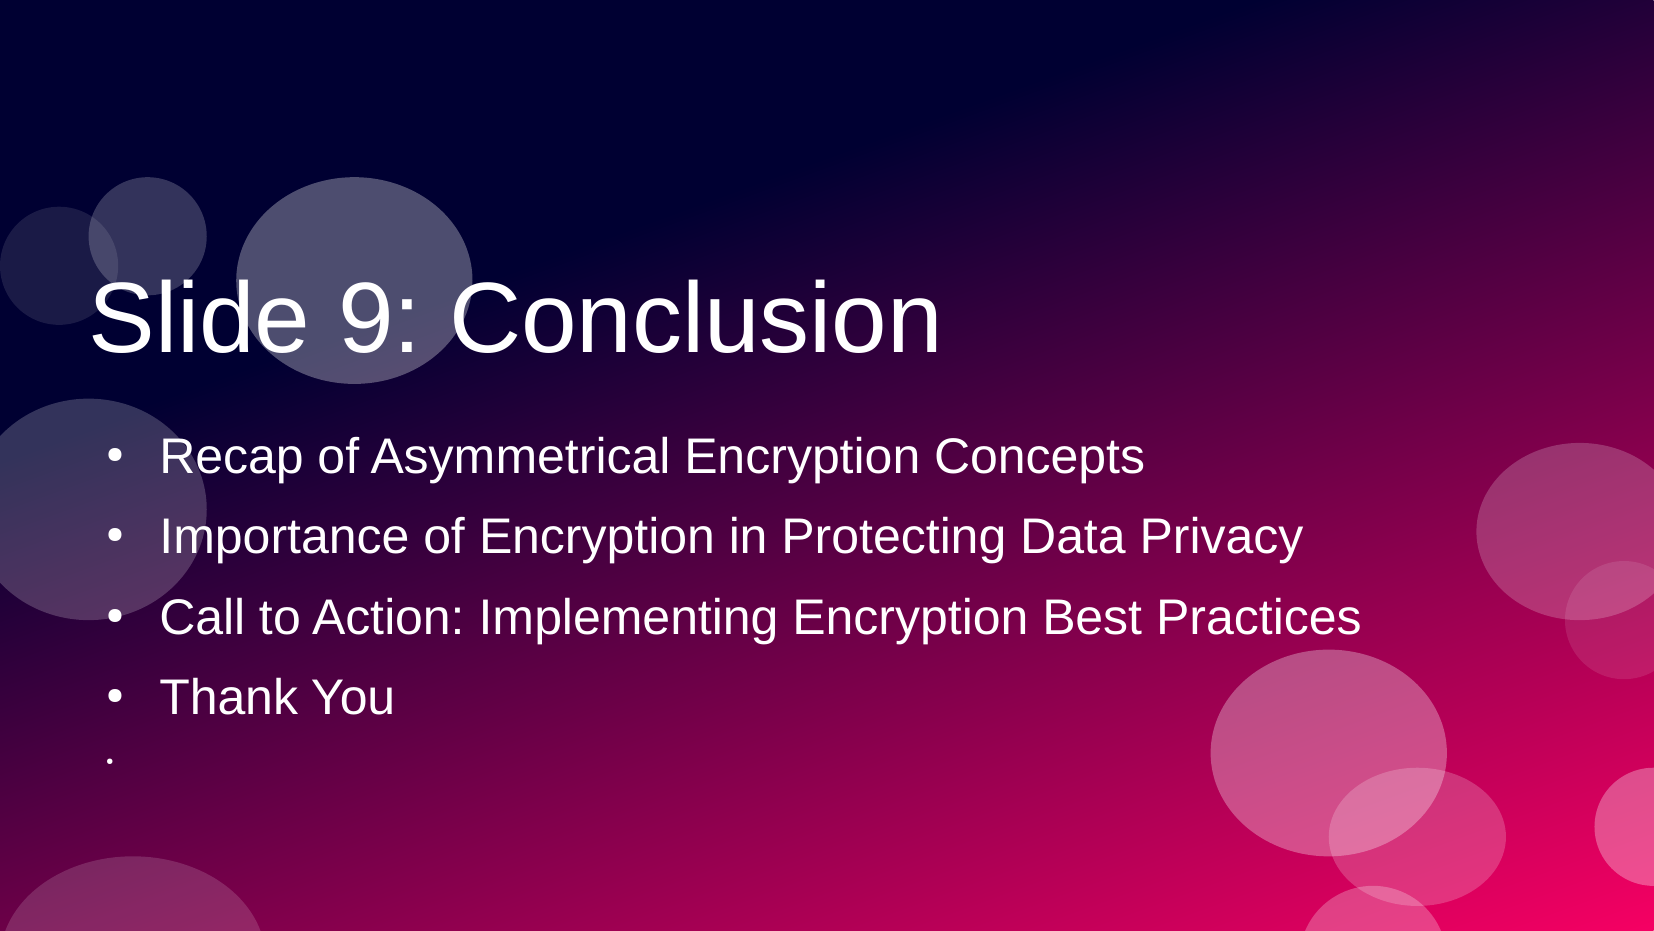

# Slide 9: Conclusion
Recap of Asymmetrical Encryption Concepts
Importance of Encryption in Protecting Data Privacy
Call to Action: Implementing Encryption Best Practices
Thank You